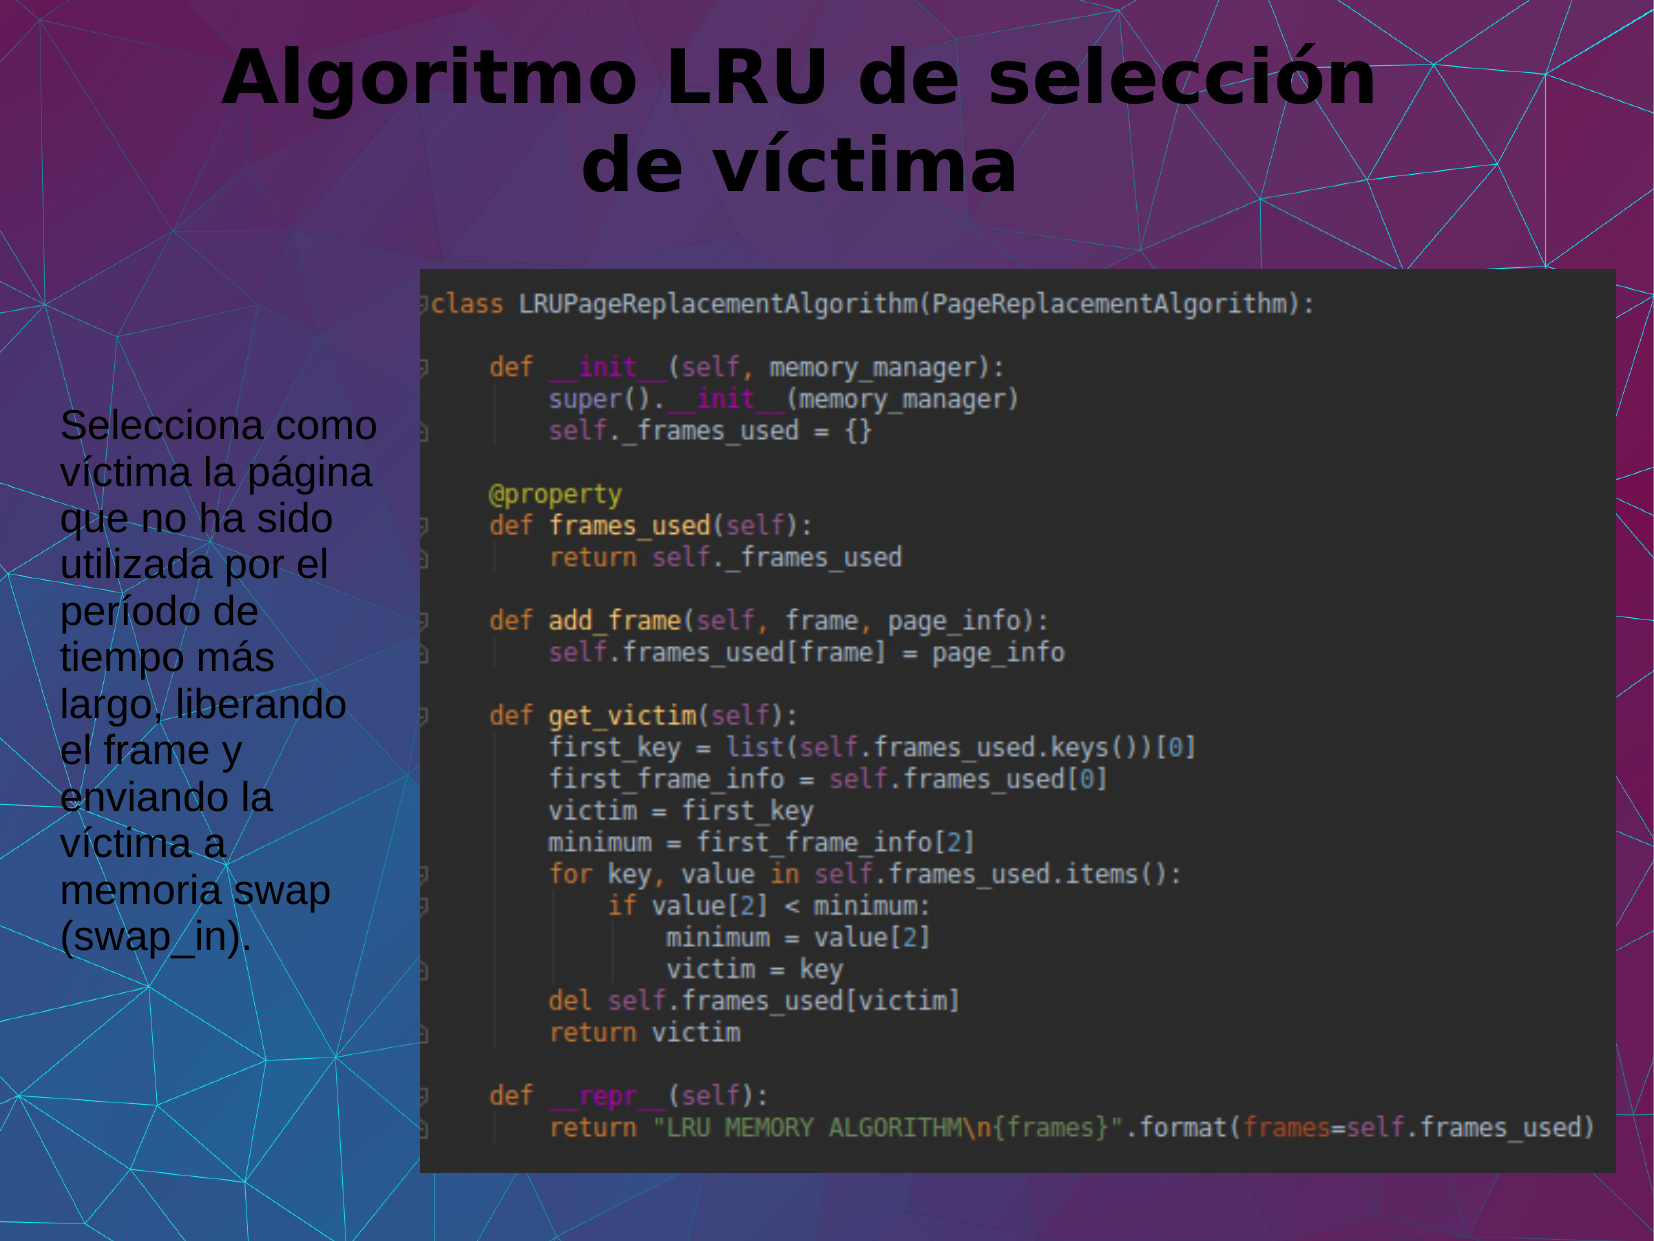

# Algoritmo LRU de selección de víctima
Selecciona como víctima la página que no ha sido utilizada por el período de tiempo más largo, liberando el frame y enviando la víctima a memoria swap (swap_in).